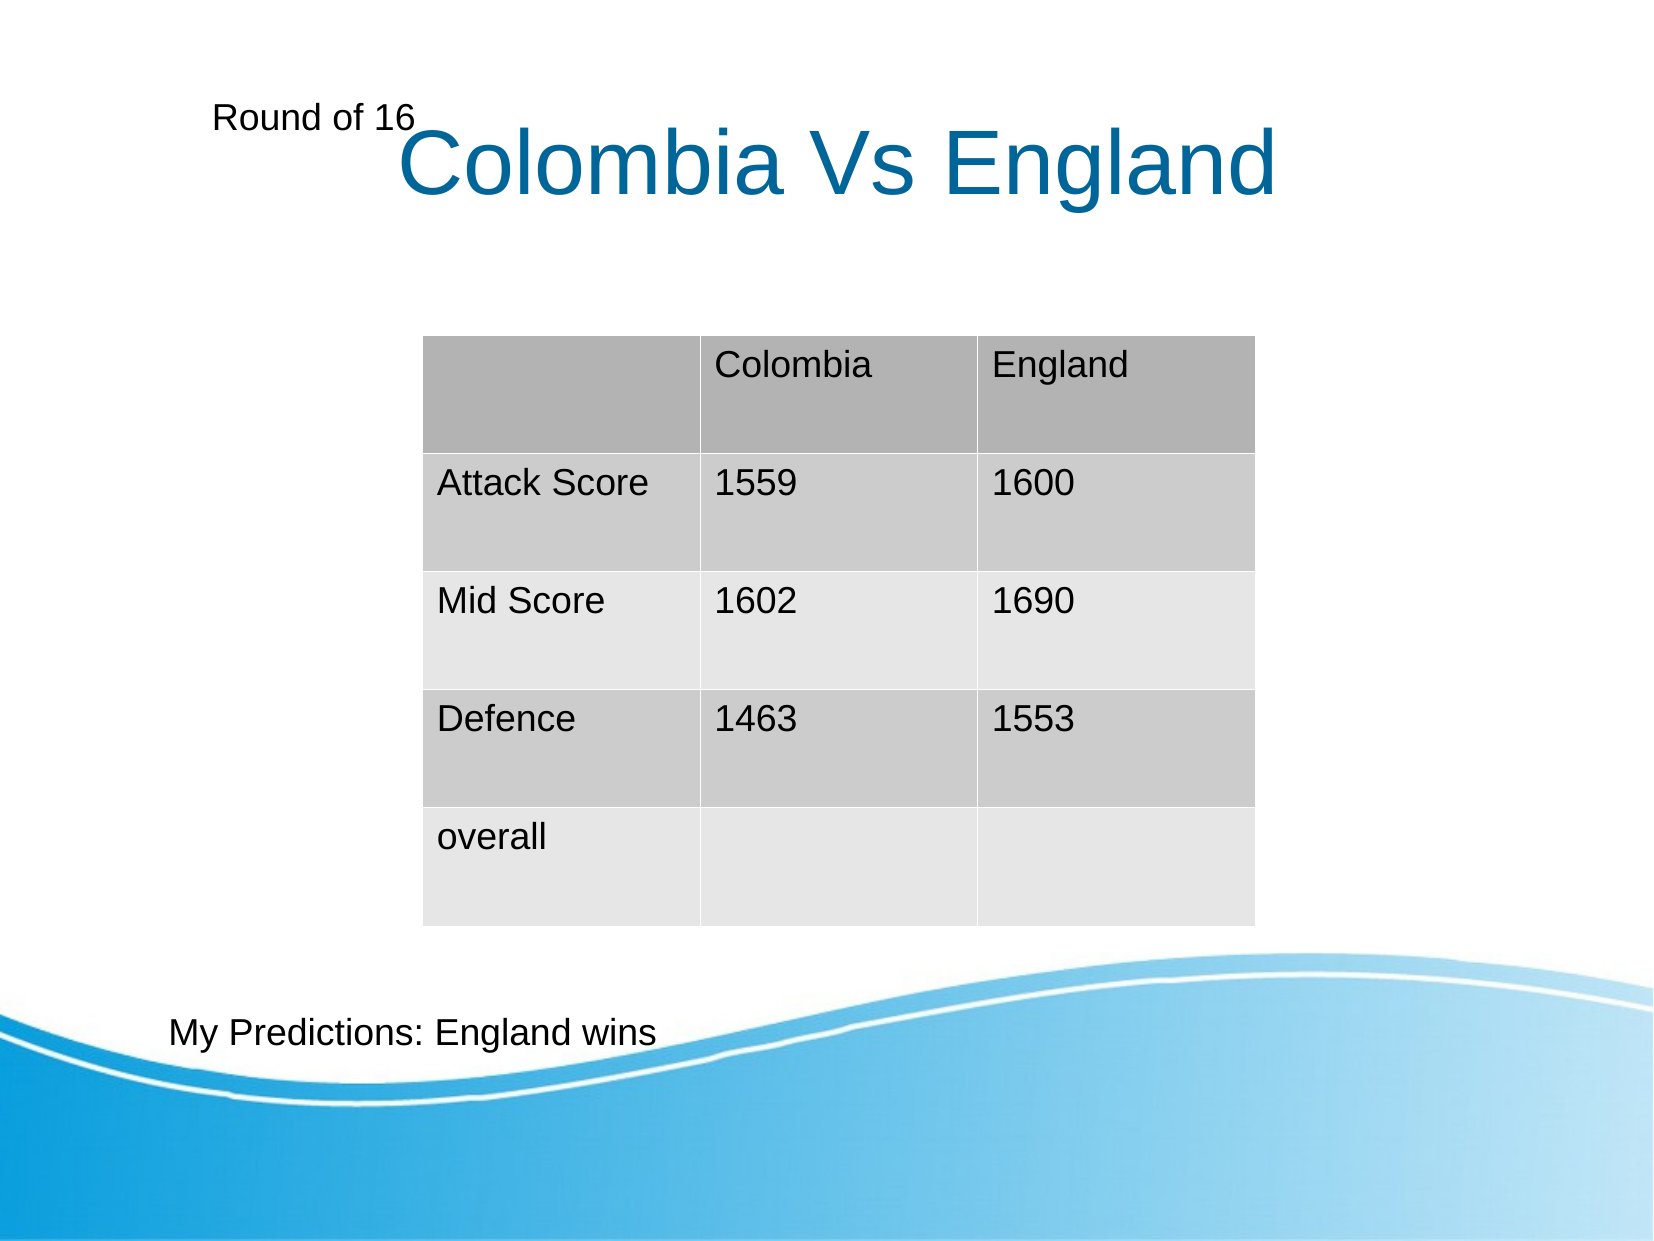

# Colombia Vs England
Round of 16
| | Colombia | England |
| --- | --- | --- |
| Attack Score | 1559 | 1600 |
| Mid Score | 1602 | 1690 |
| Defence | 1463 | 1553 |
| overall | | |
My Predictions: England wins